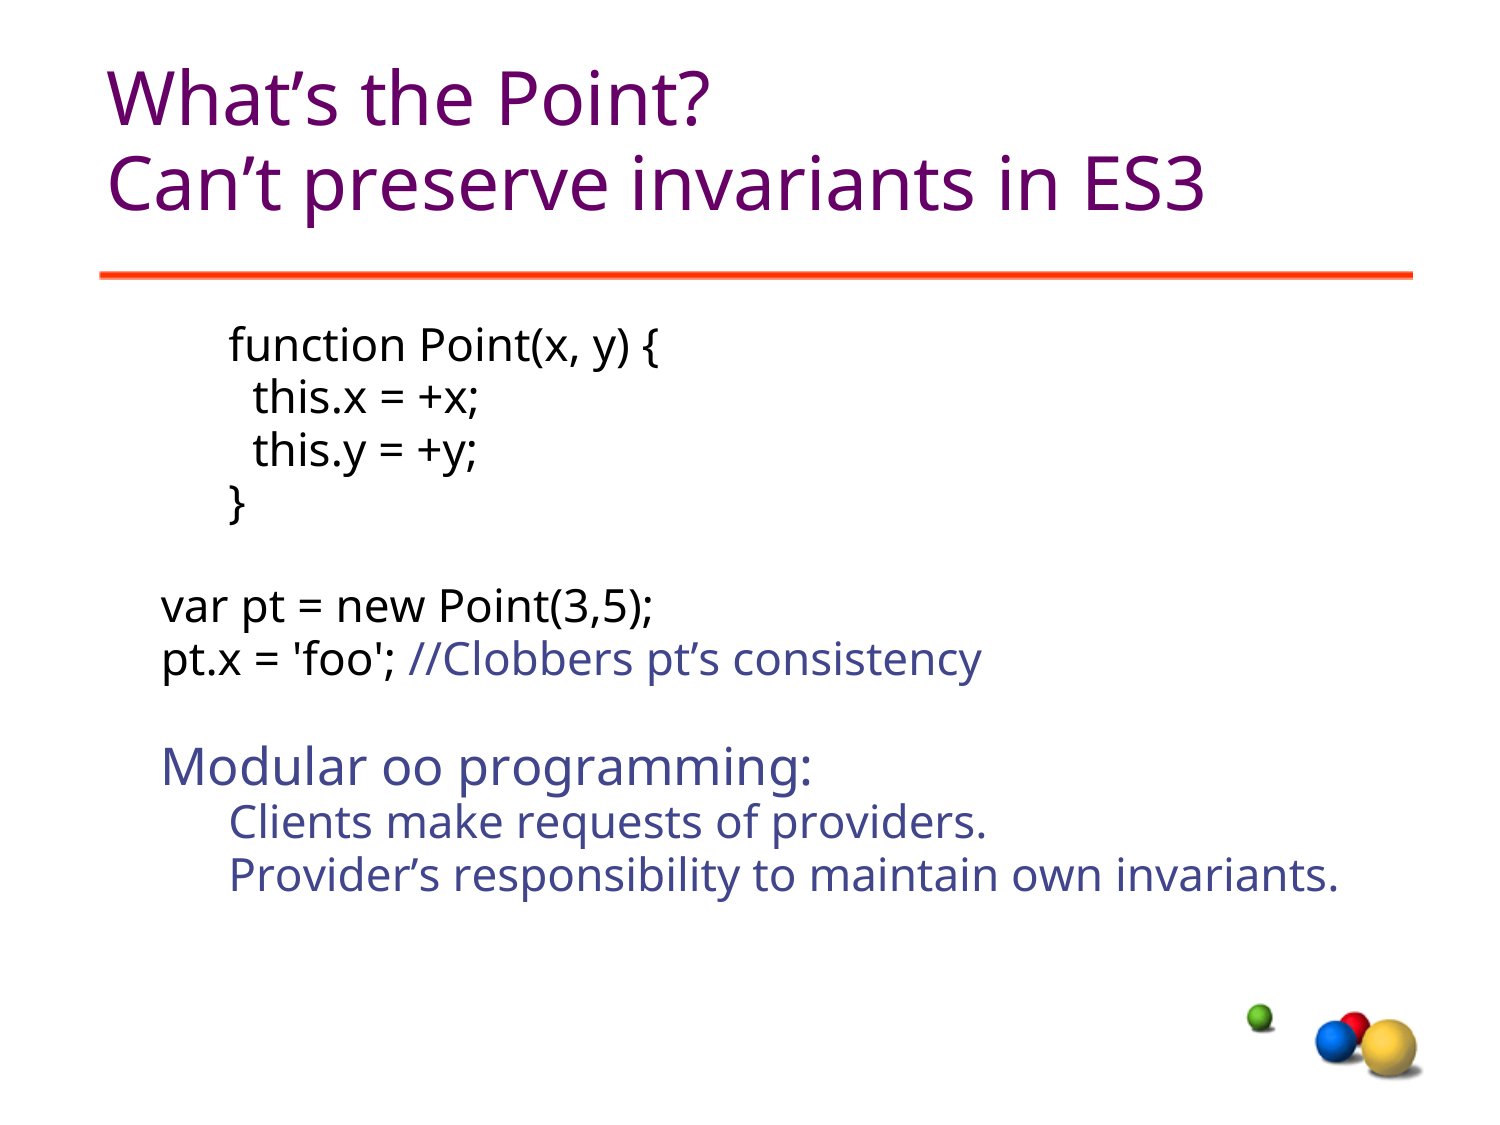

# What’s the Point? Can’t preserve invariants in ES3
function Point(x, y) {
  this.x = +x;
 this.y = +y;
}
var pt = new Point(3,5);
pt.x = 'foo'; //Clobbers pt’s consistency
Modular oo programming:
Clients make requests of providers.
Provider’s responsibility to maintain own invariants.